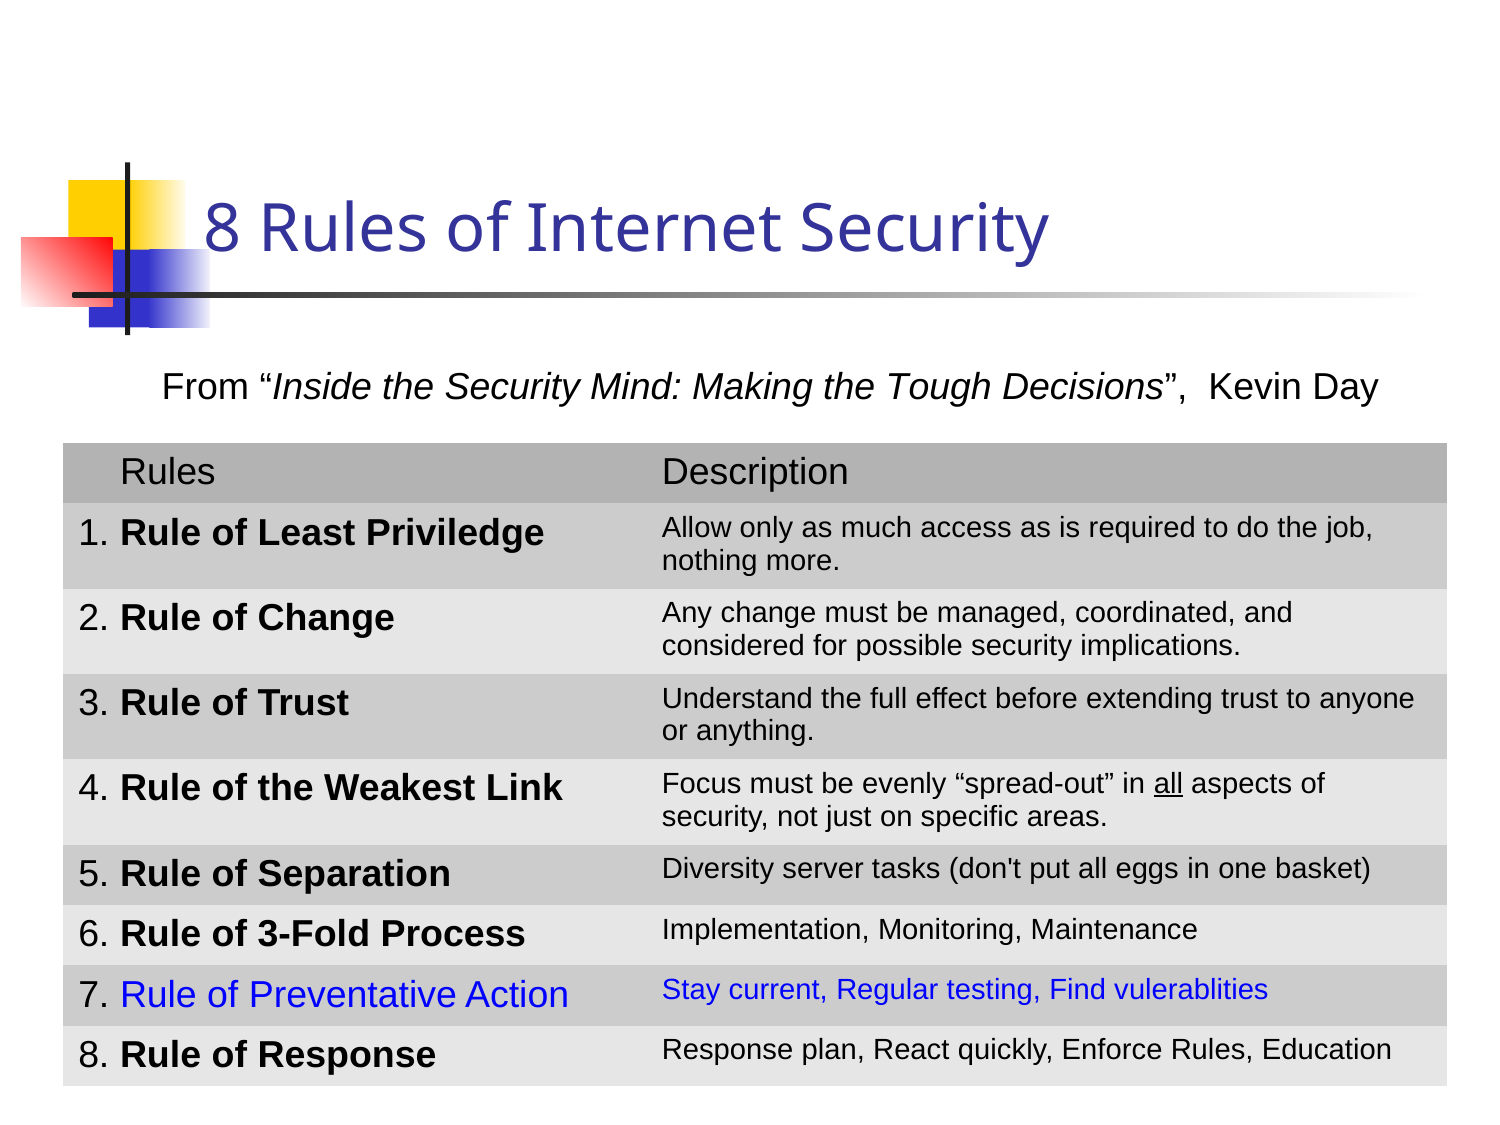

# 8 Rules of Internet Security
From “Inside the Security Mind: Making the Tough Decisions”, Kevin Day
| Rules | Description |
| --- | --- |
| 1. Rule of Least Priviledge | Allow only as much access as is required to do the job, nothing more. |
| 2. Rule of Change | Any change must be managed, coordinated, and considered for possible security implications. |
| 3. Rule of Trust | Understand the full effect before extending trust to anyone or anything. |
| 4. Rule of the Weakest Link | Focus must be evenly “spread-out” in all aspects of security, not just on specific areas. |
| 5. Rule of Separation | Diversity server tasks (don't put all eggs in one basket) |
| 6. Rule of 3-Fold Process | Implementation, Monitoring, Maintenance |
| 7. Rule of Preventative Action | Stay current, Regular testing, Find vulerablities |
| 8. Rule of Response | Response plan, React quickly, Enforce Rules, Education |
4